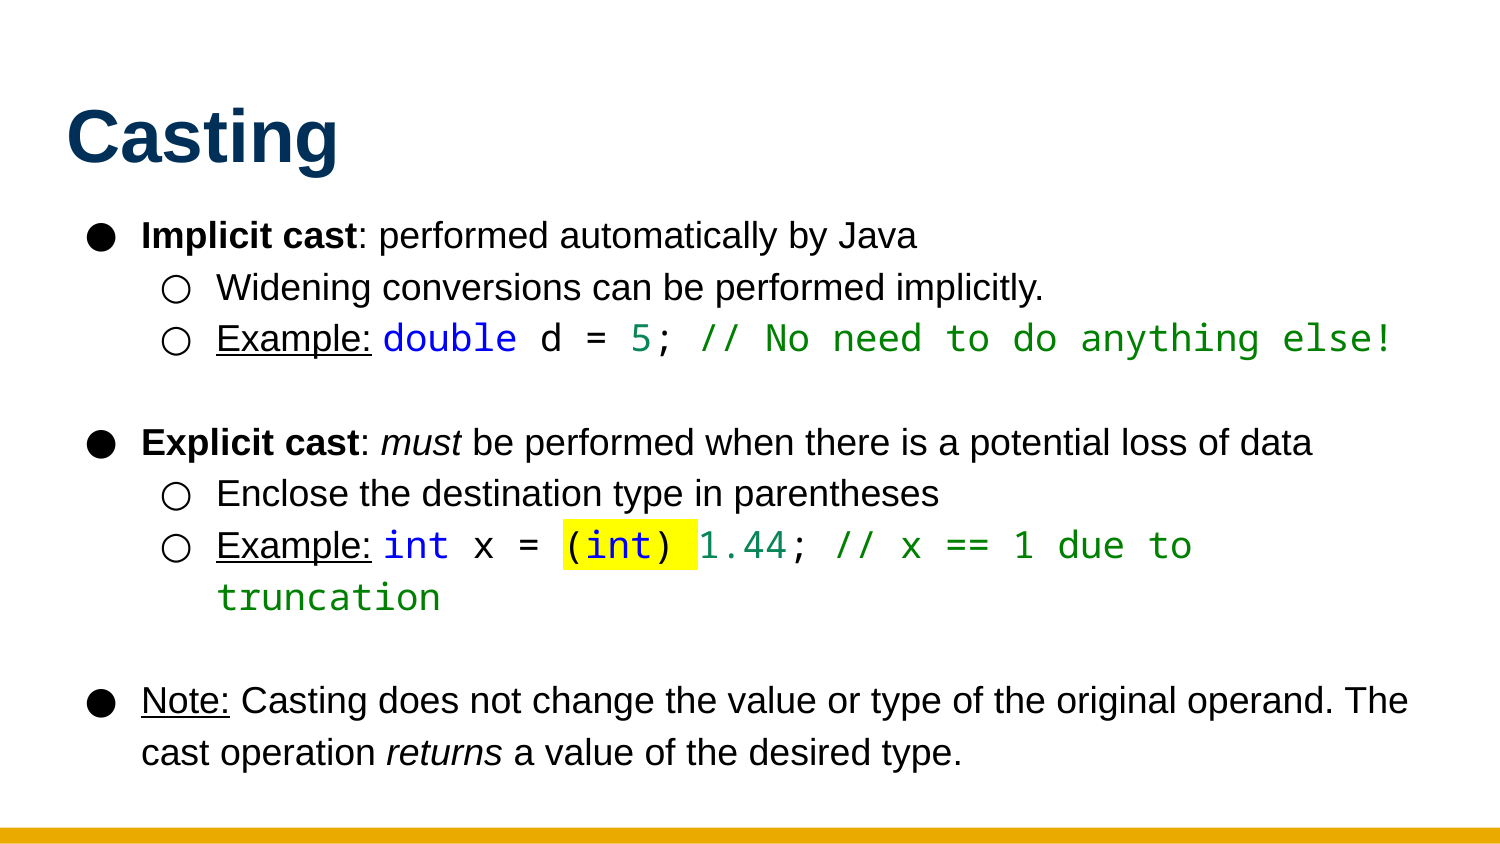

# Casting
Implicit cast: performed automatically by Java
Widening conversions can be performed implicitly.
Example: double d = 5; // No need to do anything else!
Explicit cast: must be performed when there is a potential loss of data
Enclose the destination type in parentheses
Example: int x = (int) 1.44; // x == 1 due to truncation
Note: Casting does not change the value or type of the original operand. The cast operation returns a value of the desired type.